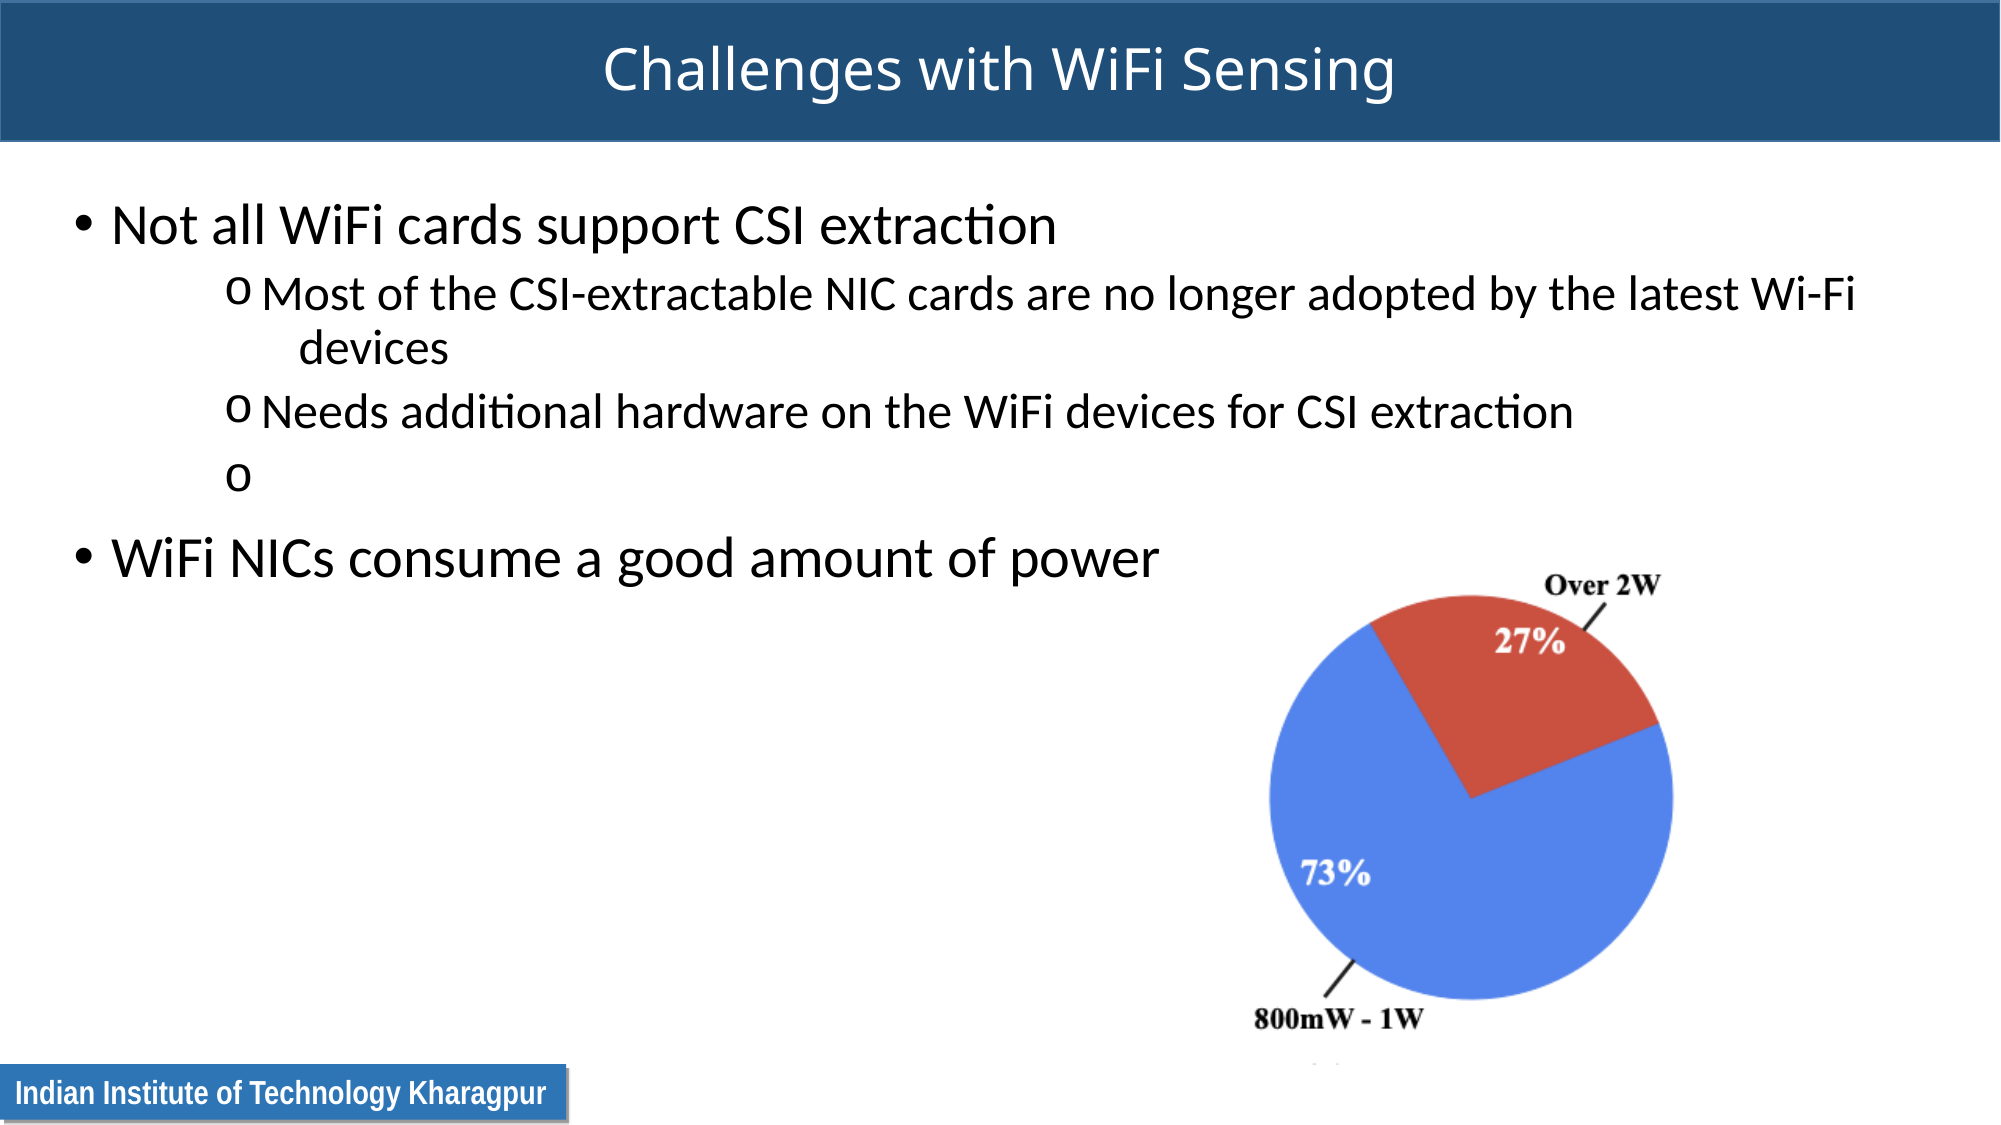

Challenges with WiFi Sensing
# Not all WiFi cards support CSI extraction
Most of the CSI-extractable NIC cards are no longer adopted by the latest Wi-Fi devices
Needs additional hardware on the WiFi devices for CSI extraction
WiFi NICs consume a good amount of power